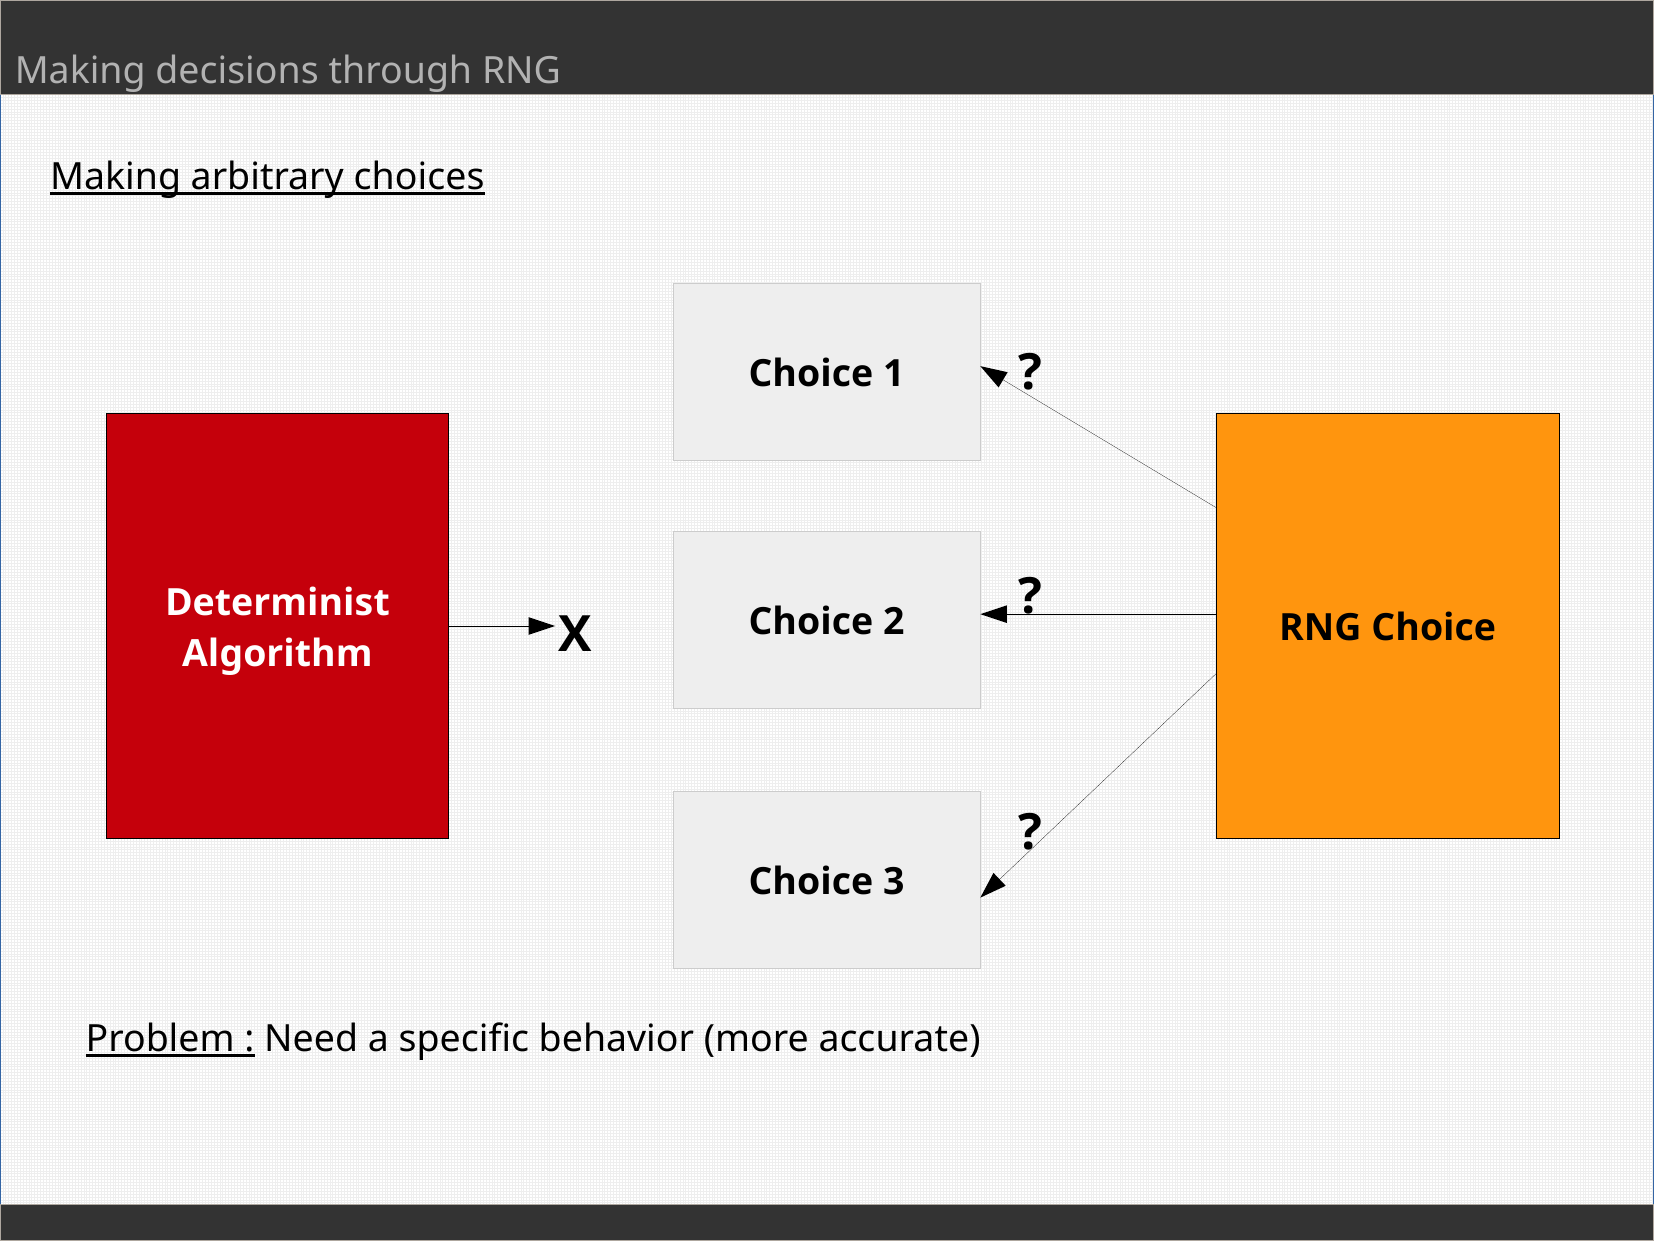

Making decisions through RNG
Making arbitrary choices
Choice 1
?
Determinist
Algorithm
RNG Choice
Choice 2
?
X
?
Choice 3
Problem : Need a specific behavior (more accurate)